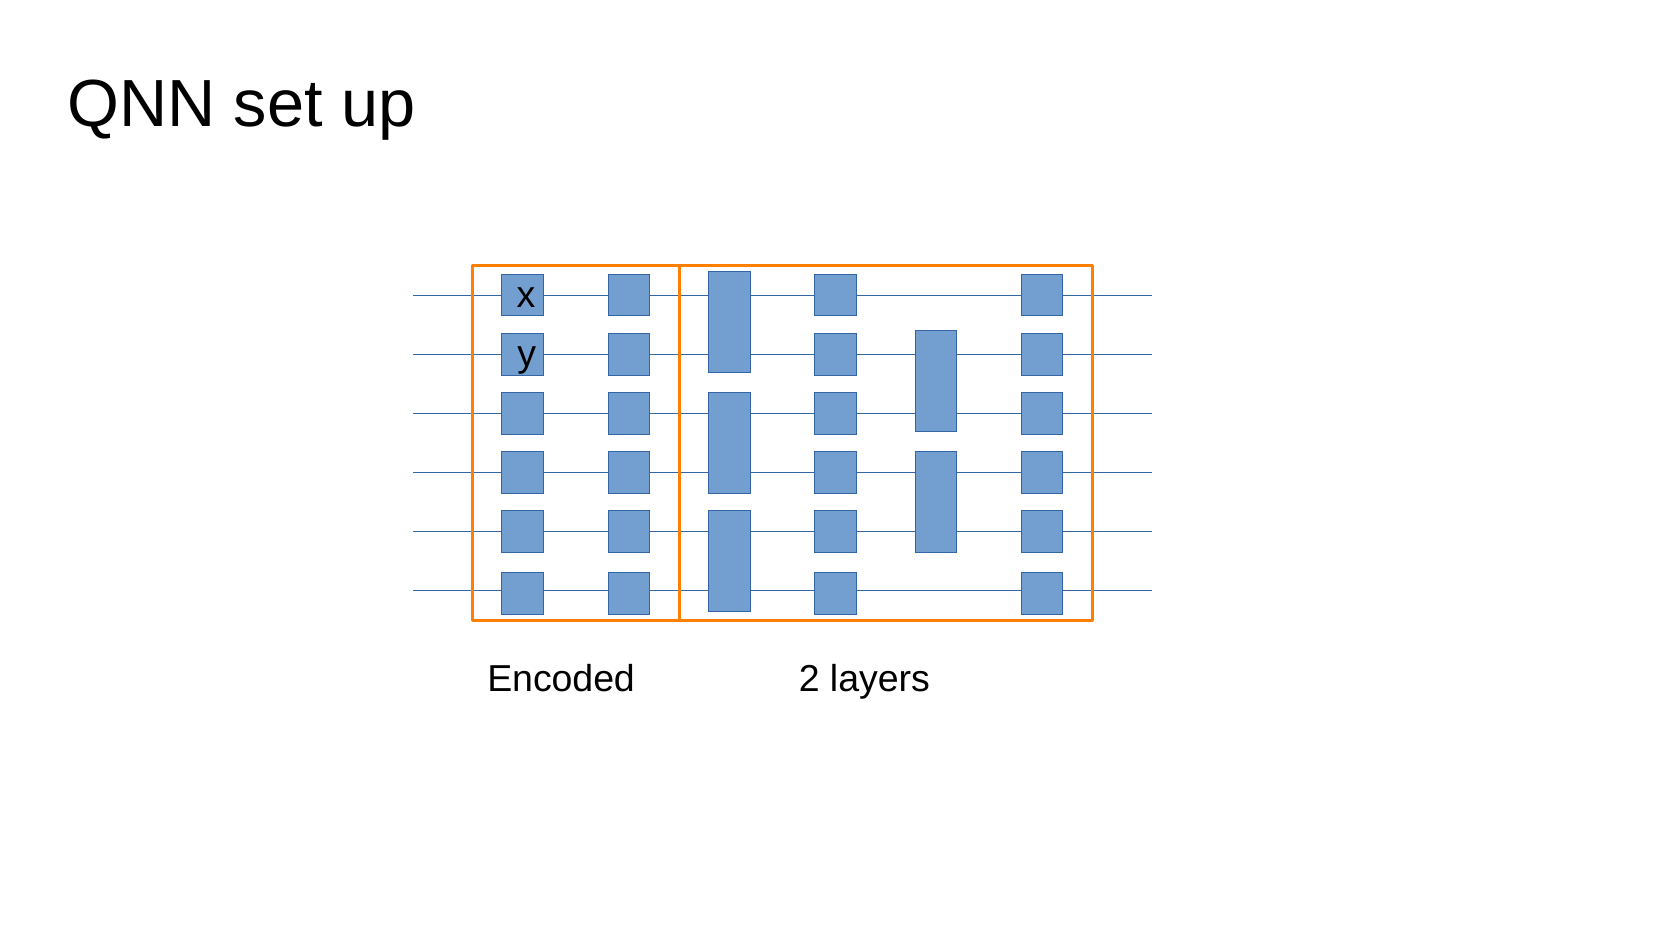

QNN set up
x
y
Encoded
2 layers